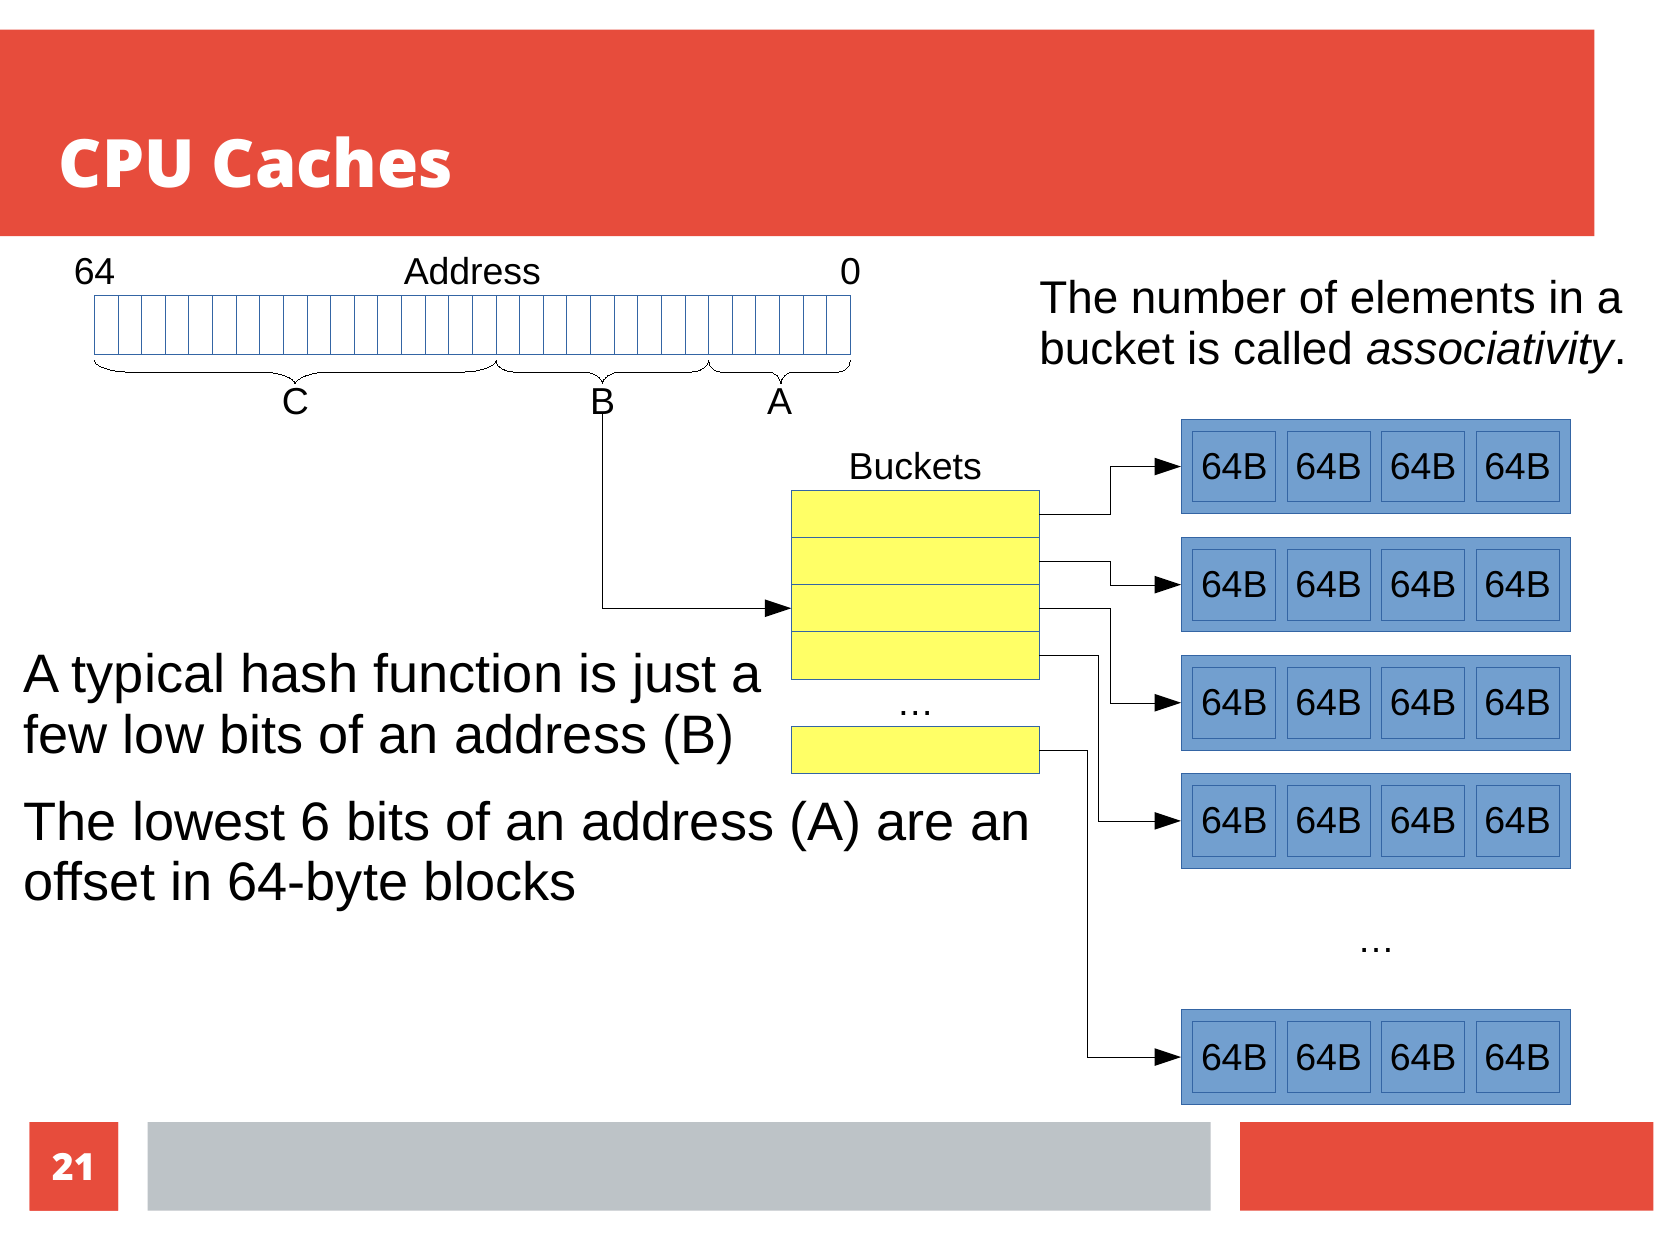

# CPU Caches
64
Address
0
The number of elements in a bucket is called associativity.
A
B
C
64B
64B
64B
64B
Buckets
64B
64B
64B
64B
A typical hash function is just a few low bits of an address (B)
64B
64B
64B
64B
…
64B
64B
64B
64B
The lowest 6 bits of an address (A) are an offset in 64-byte blocks
…
64B
64B
64B
64B
21